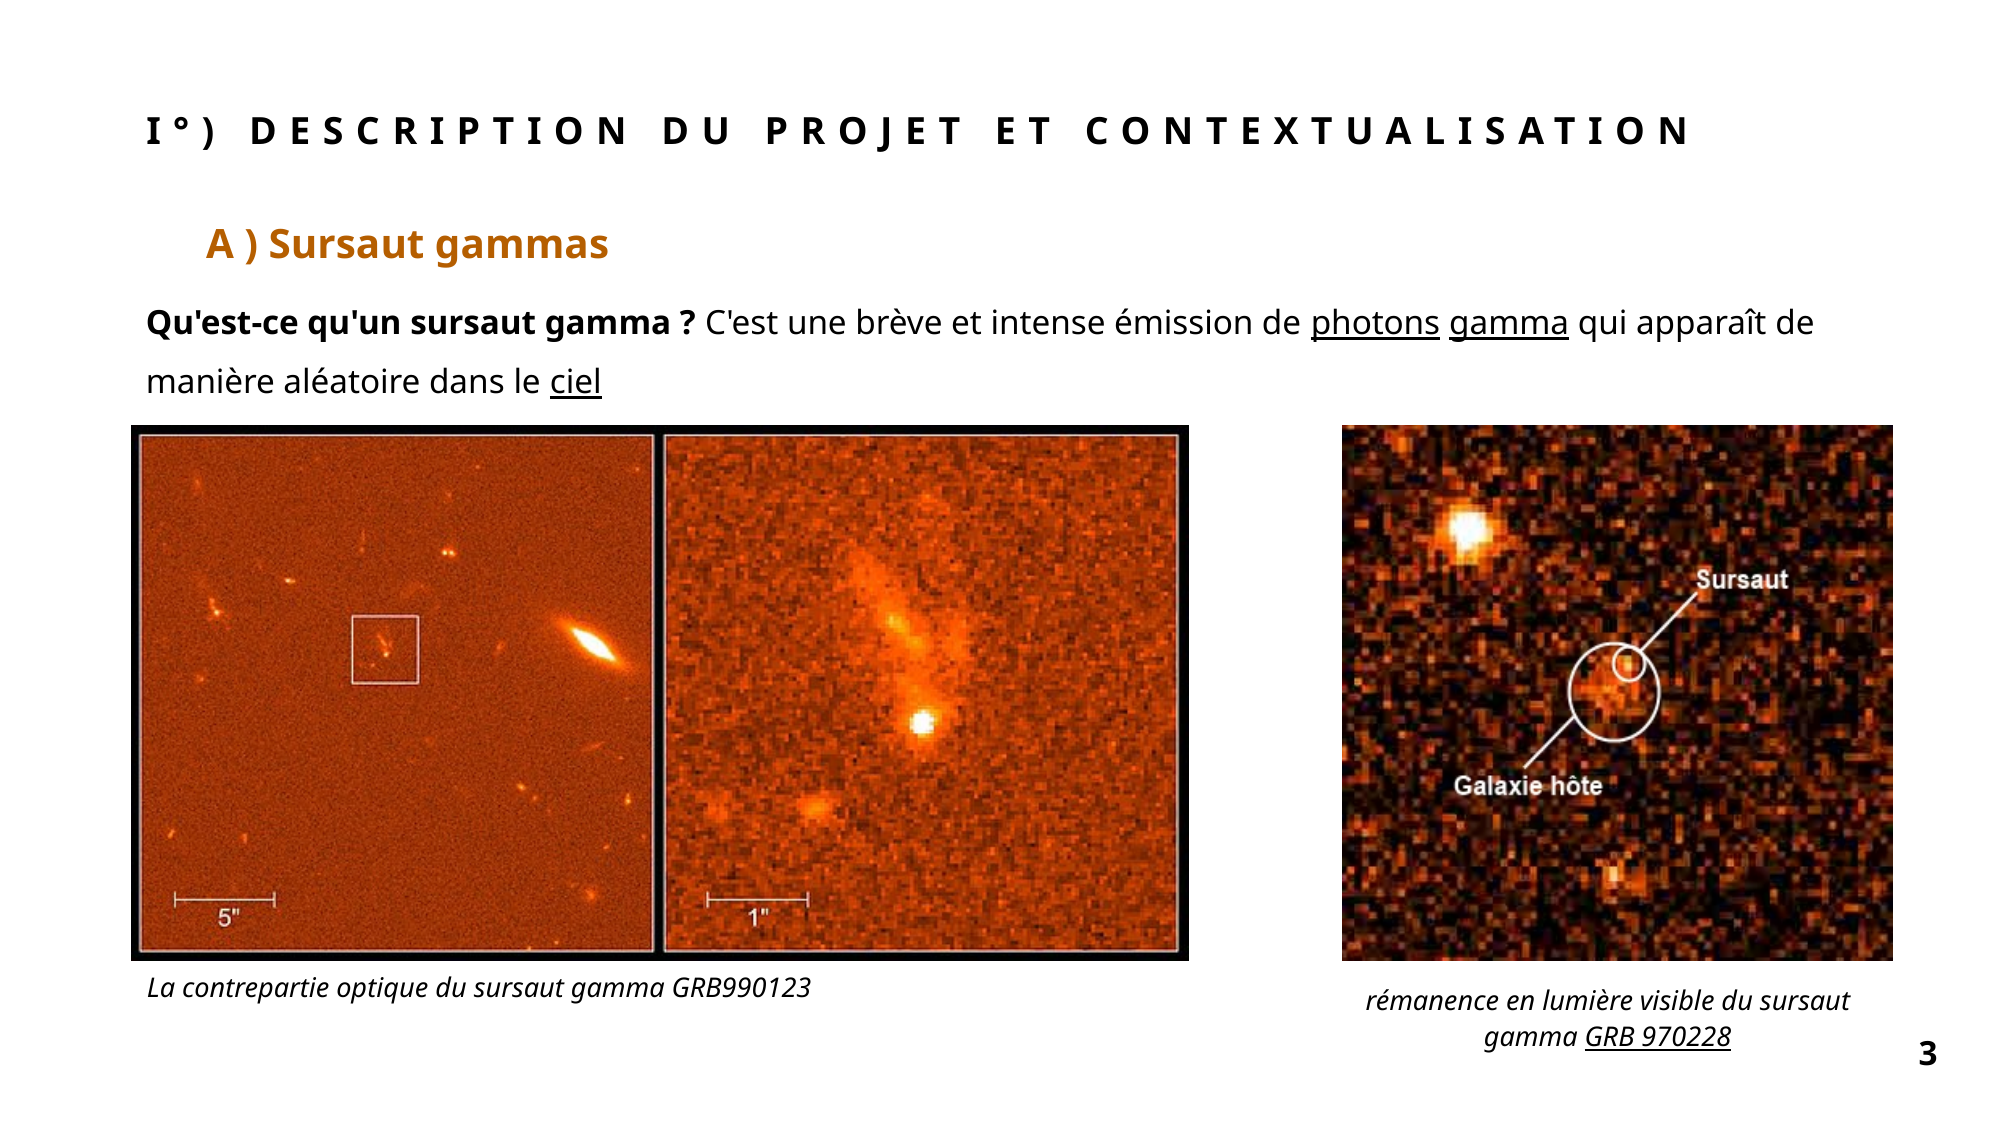

# I°) Description du projet et contextualisation
A ) Sursaut gammas
Mines Paris | PSL
Qu'est-ce qu'un sursaut gamma ? C'est une brève et intense émission de photons gamma qui apparaît de manière aléatoire dans le ciel
La contrepartie optique du sursaut gamma GRB990123
rémanence en lumière visible du sursaut gamma GRB 970228